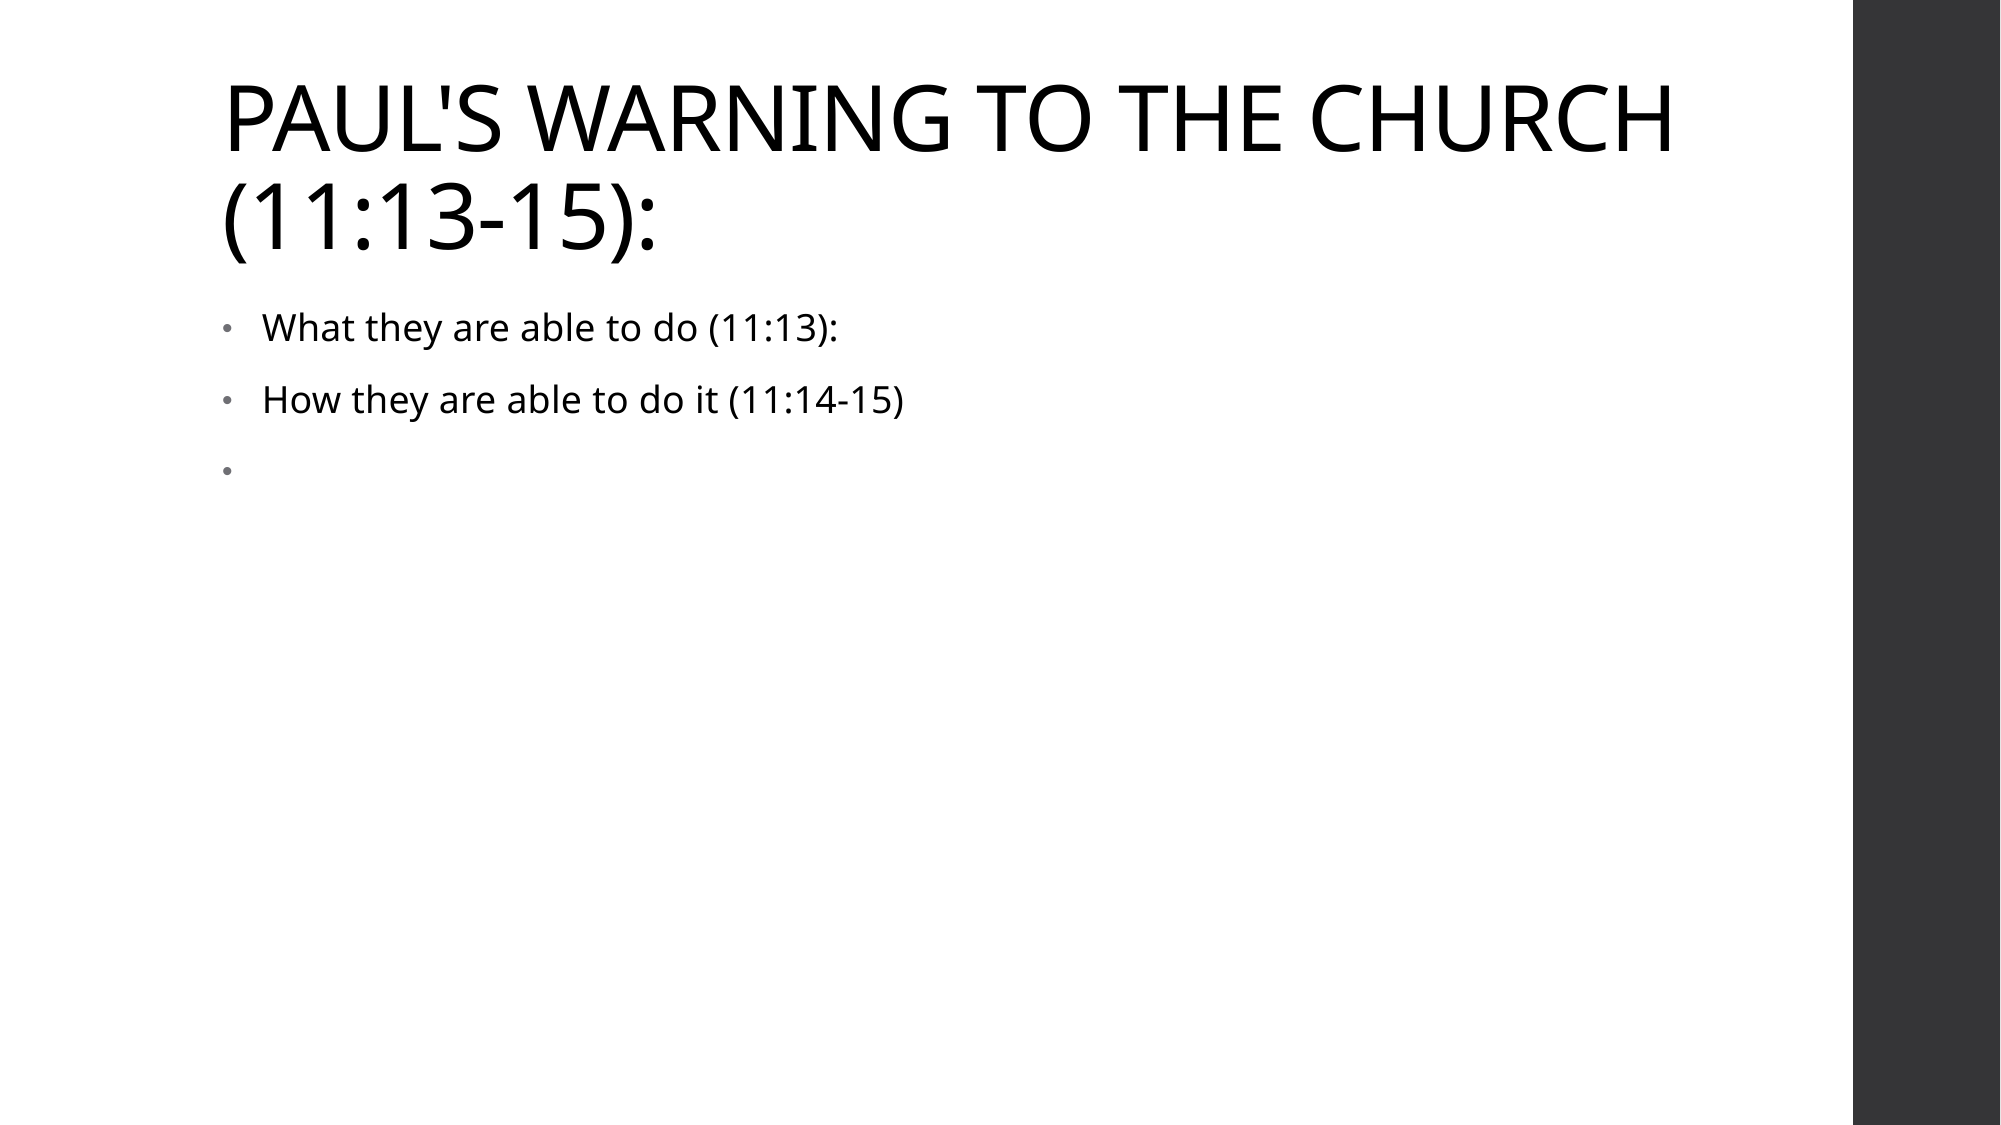

# PAUL'S WARNING TO THE CHURCH (11:13-15):
 What they are able to do (11:13):
 How they are able to do it (11:14-15)